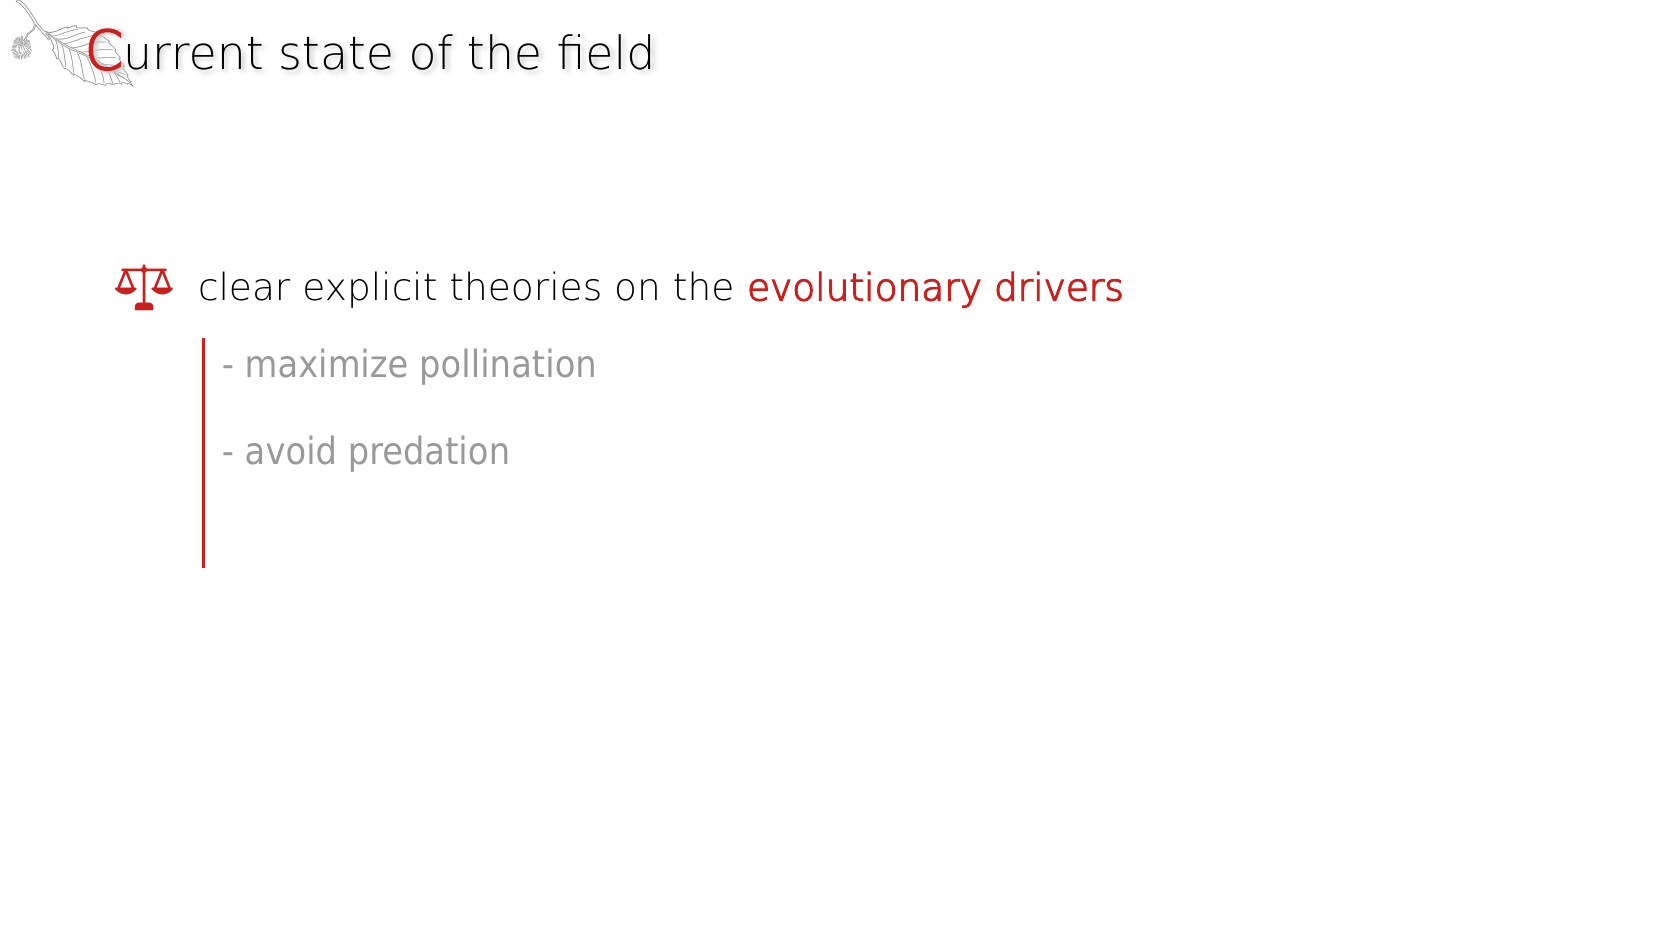

Current state of the field
clear explicit theories on the evolutionary drivers
- maximize pollination
- avoid predation